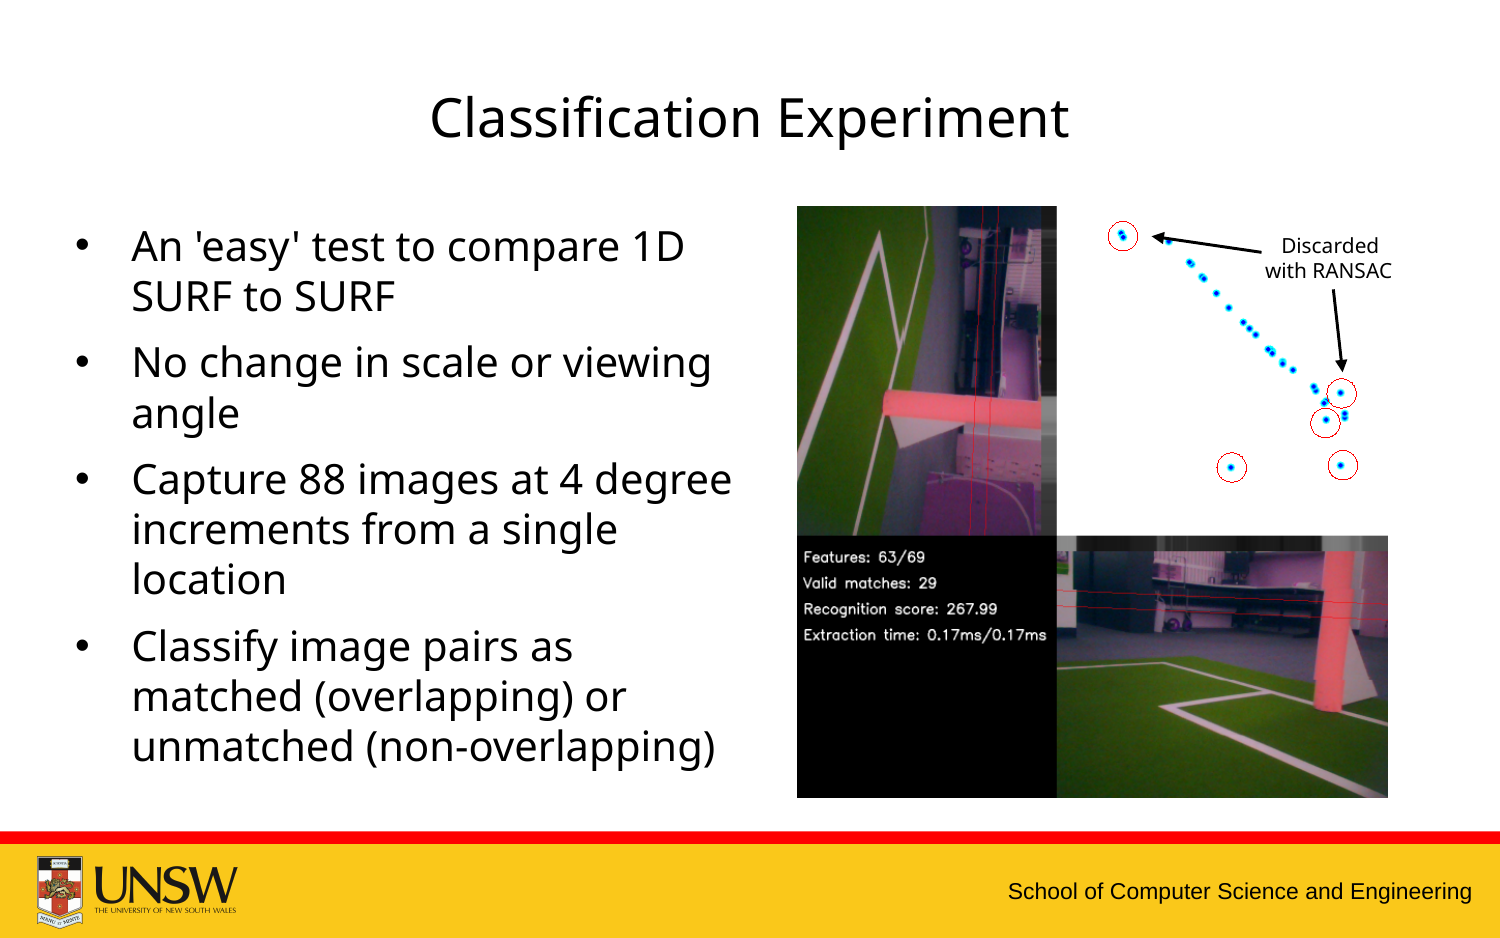

# Classification Experiment
An 'easy' test to compare 1D SURF to SURF
No change in scale or viewing angle
Capture 88 images at 4 degree increments from a single location
Classify image pairs as matched (overlapping) or unmatched (non-overlapping)
Discarded with RANSAC